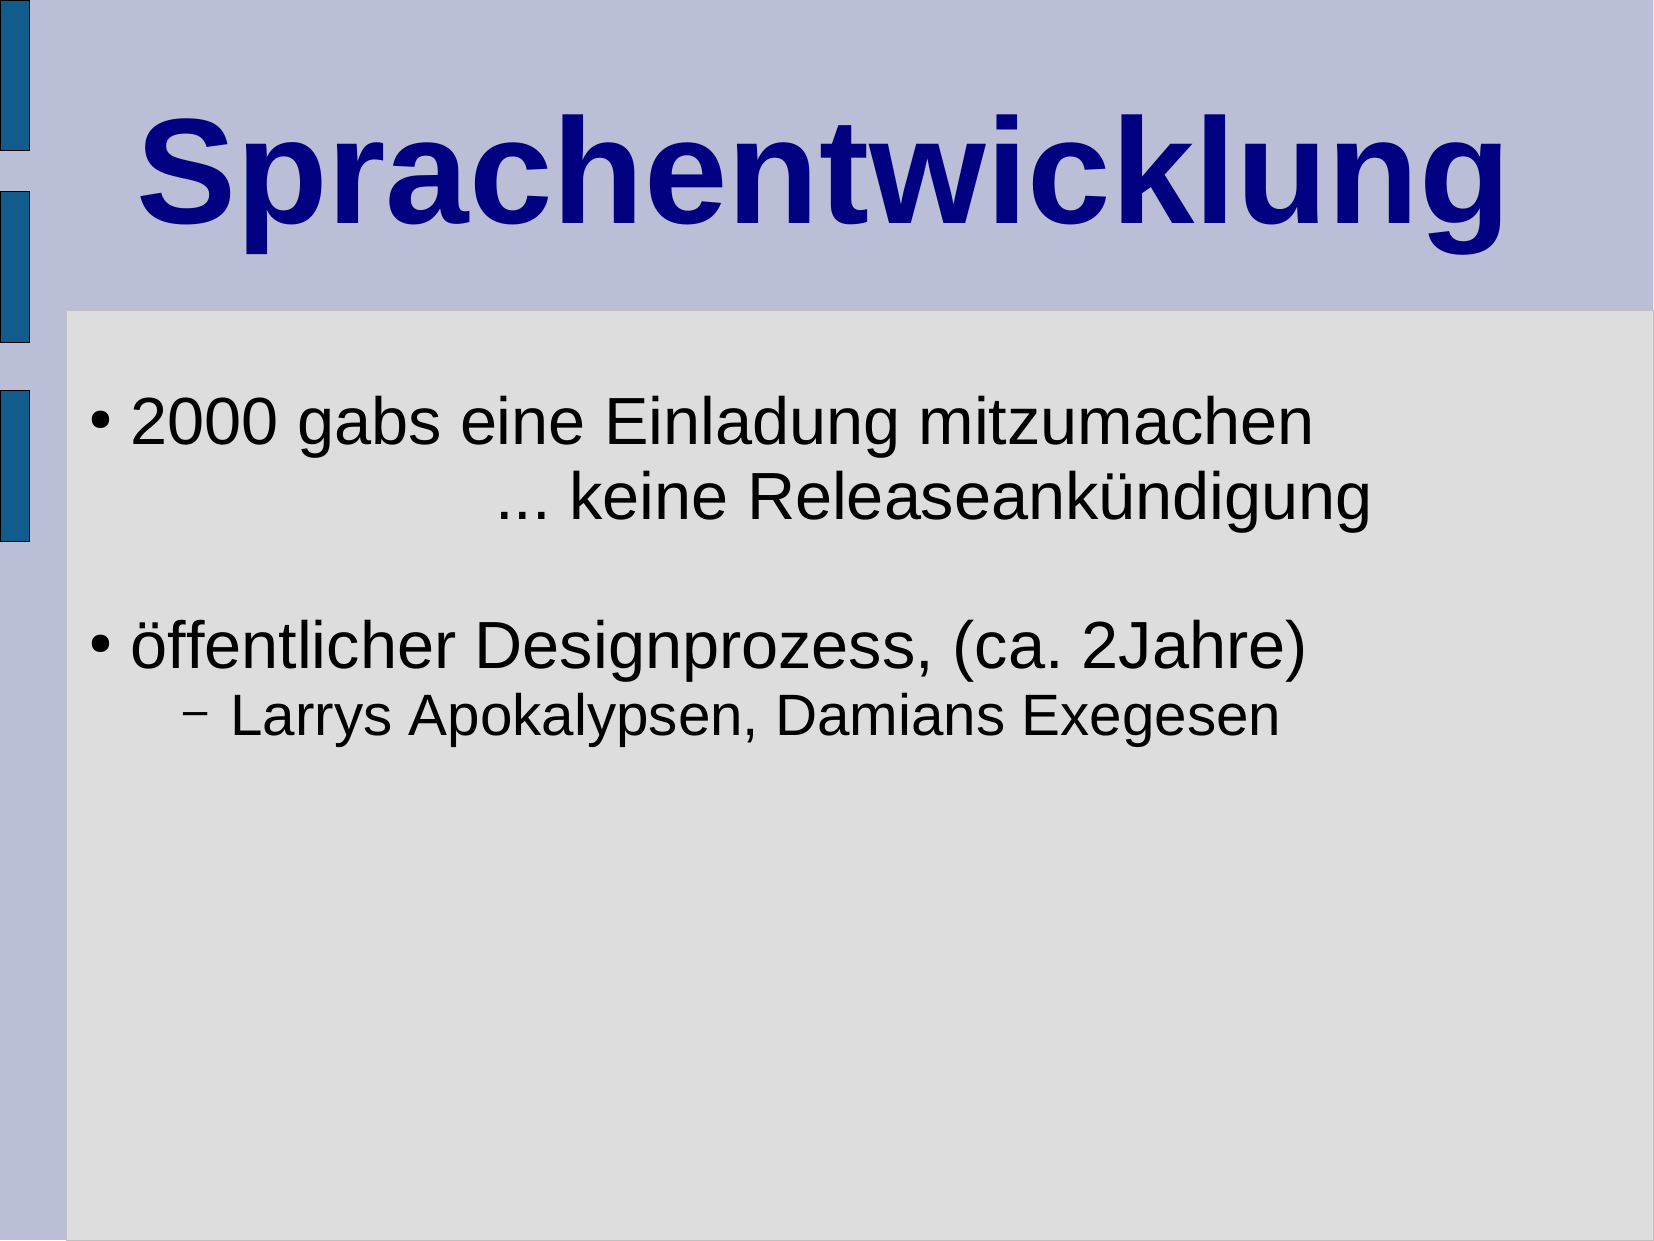

# Sprachentwicklung
 2000 gabs eine Einladung mitzumachen
 ... keine Releaseankündigung
 öffentlicher Designprozess, (ca. 2Jahre)
Larrys Apokalypsen, Damians Exegesen